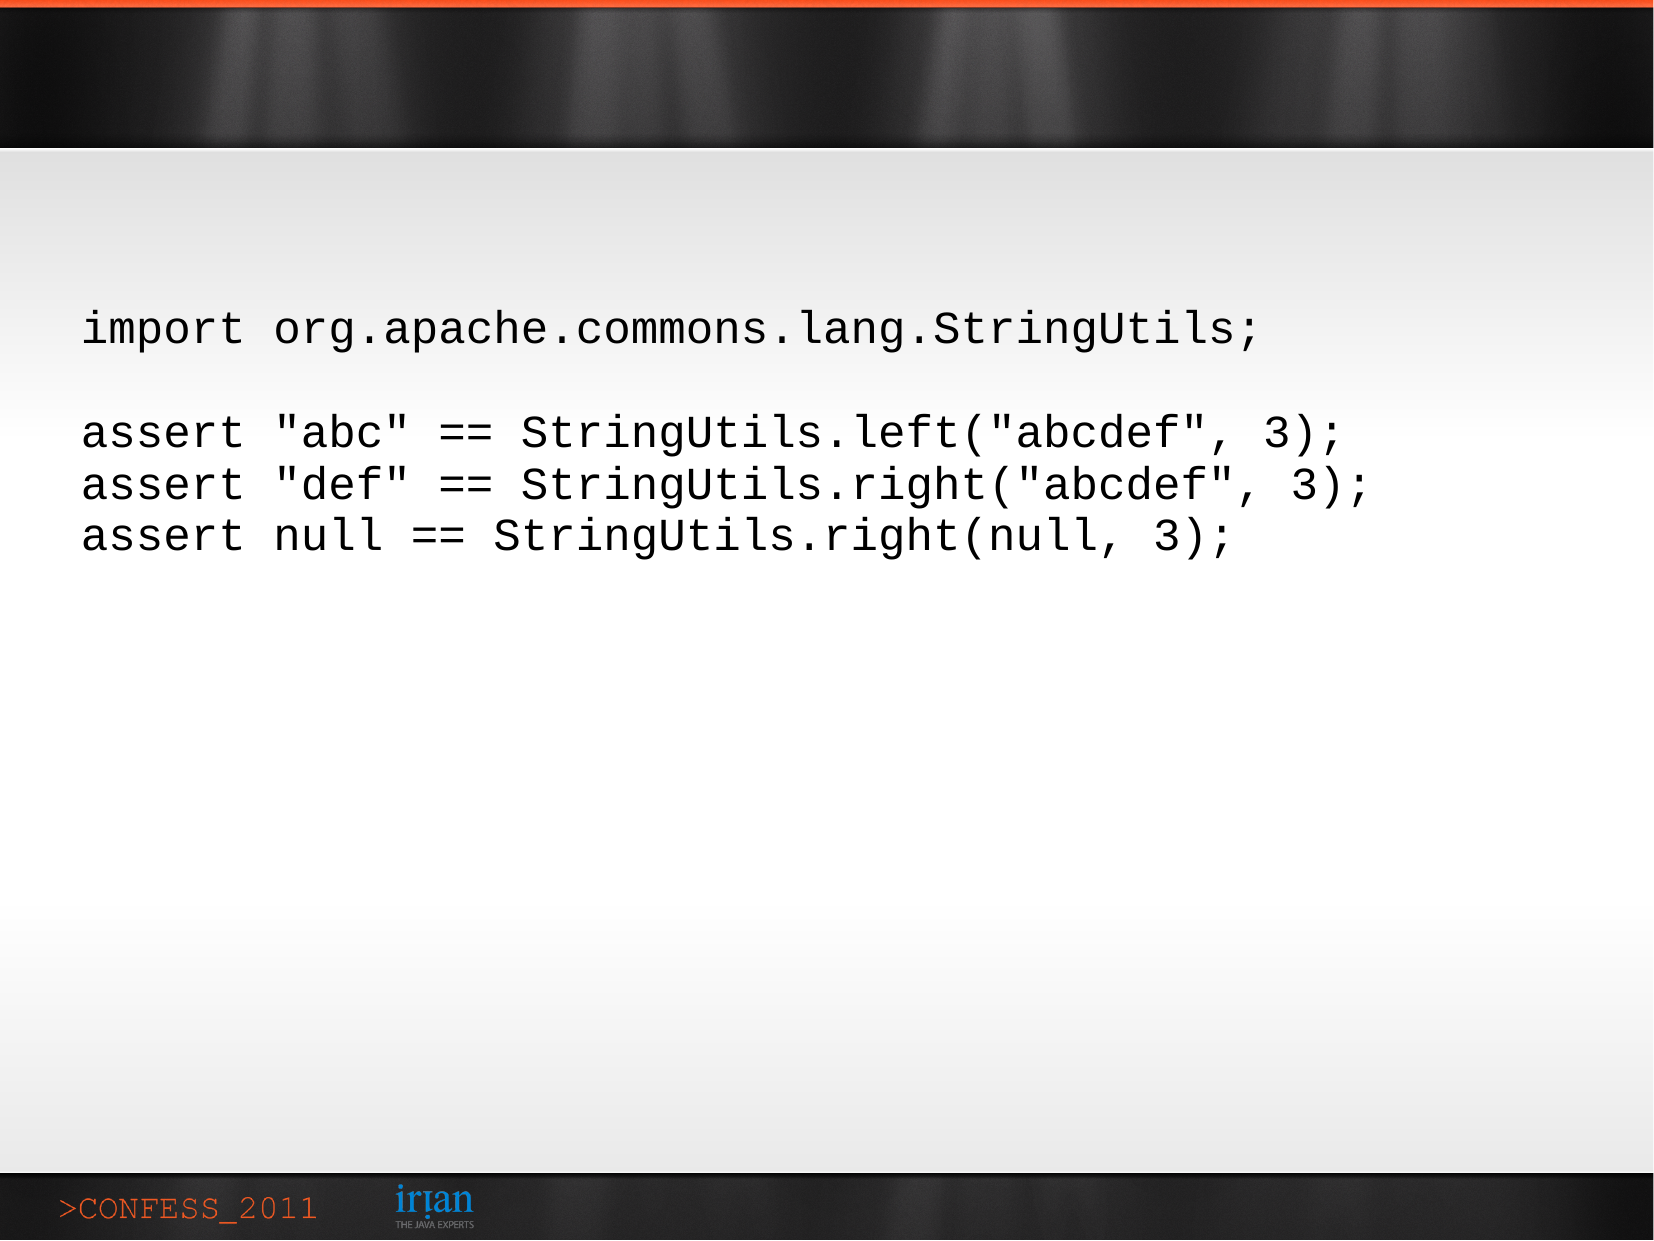

#
import org.apache.commons.lang.StringUtils;
assert "abc" == StringUtils.left("abcdef", 3);
assert "def" == StringUtils.right("abcdef", 3);
assert null == StringUtils.right(null, 3);